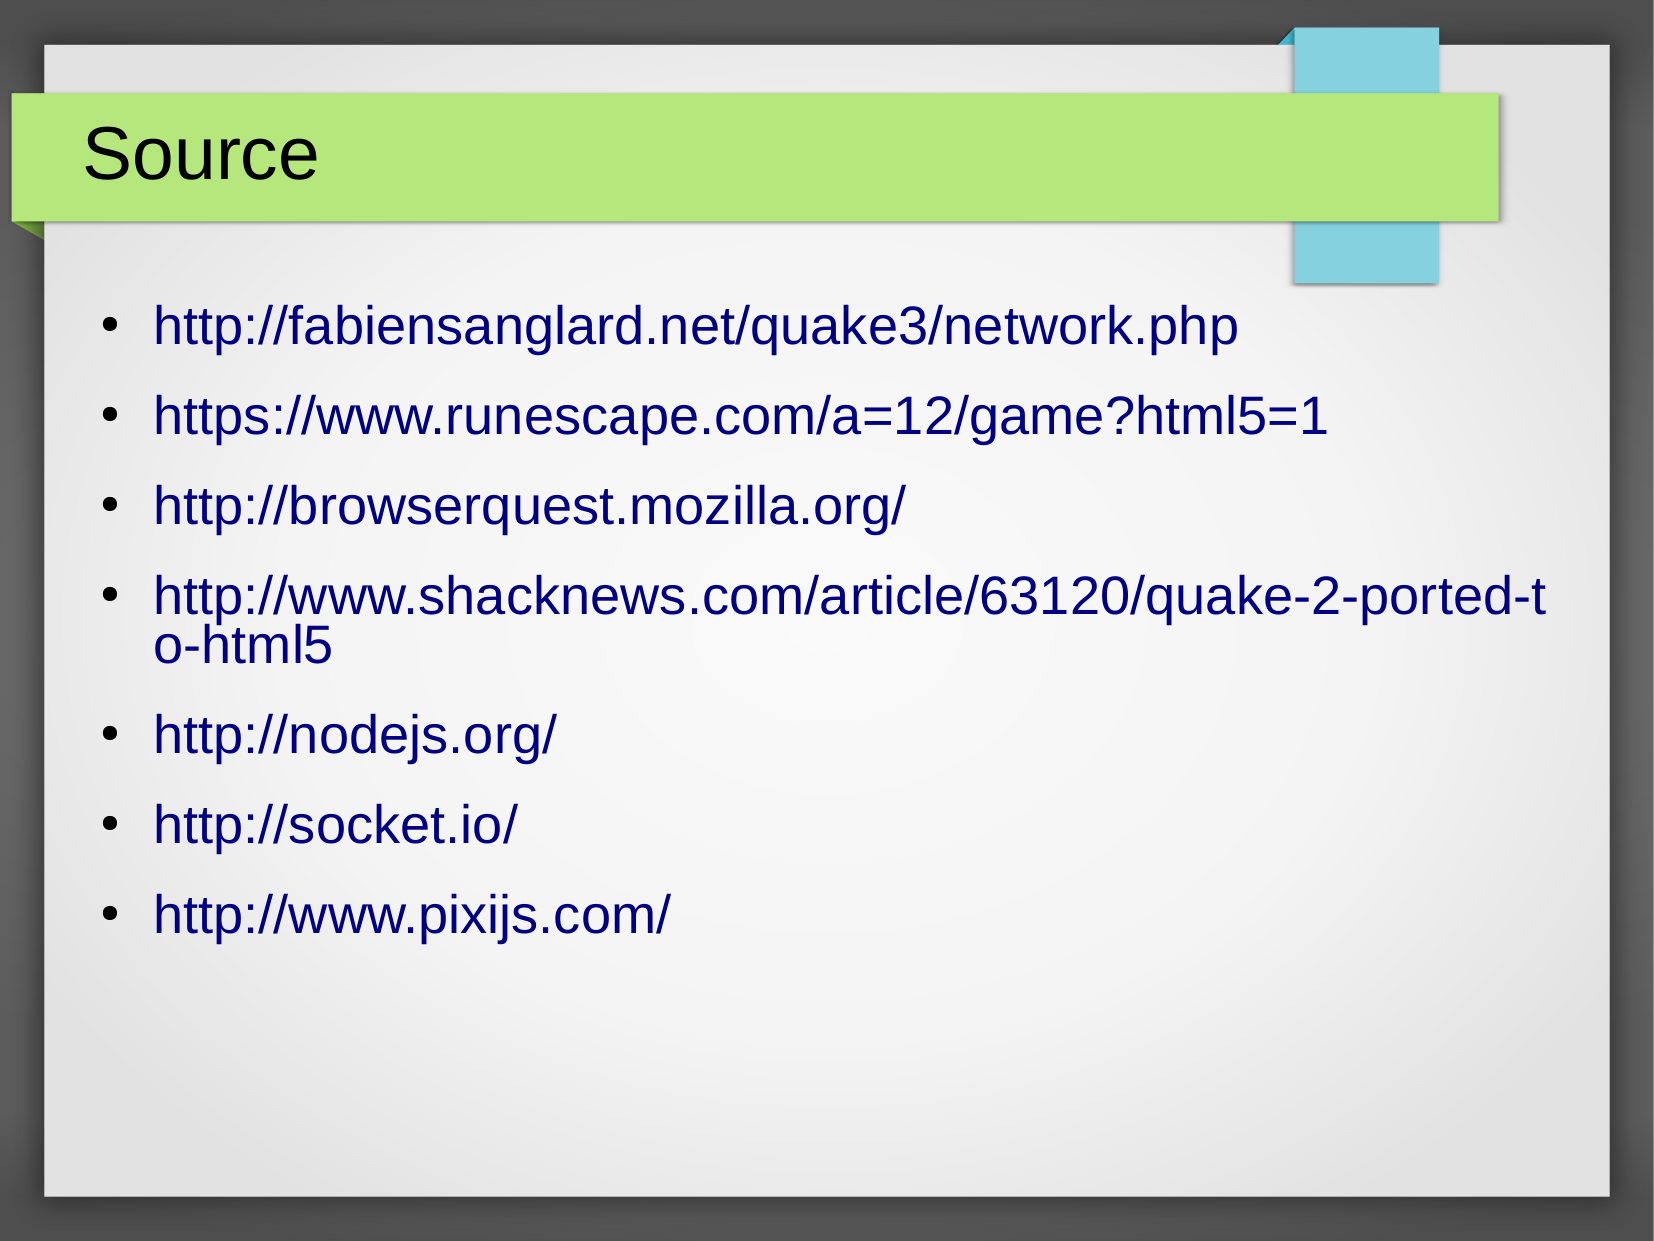

# Source
http://fabiensanglard.net/quake3/network.php
https://www.runescape.com/a=12/game?html5=1
http://browserquest.mozilla.org/
http://www.shacknews.com/article/63120/quake-2-ported-to-html5
http://nodejs.org/
http://socket.io/
http://www.pixijs.com/